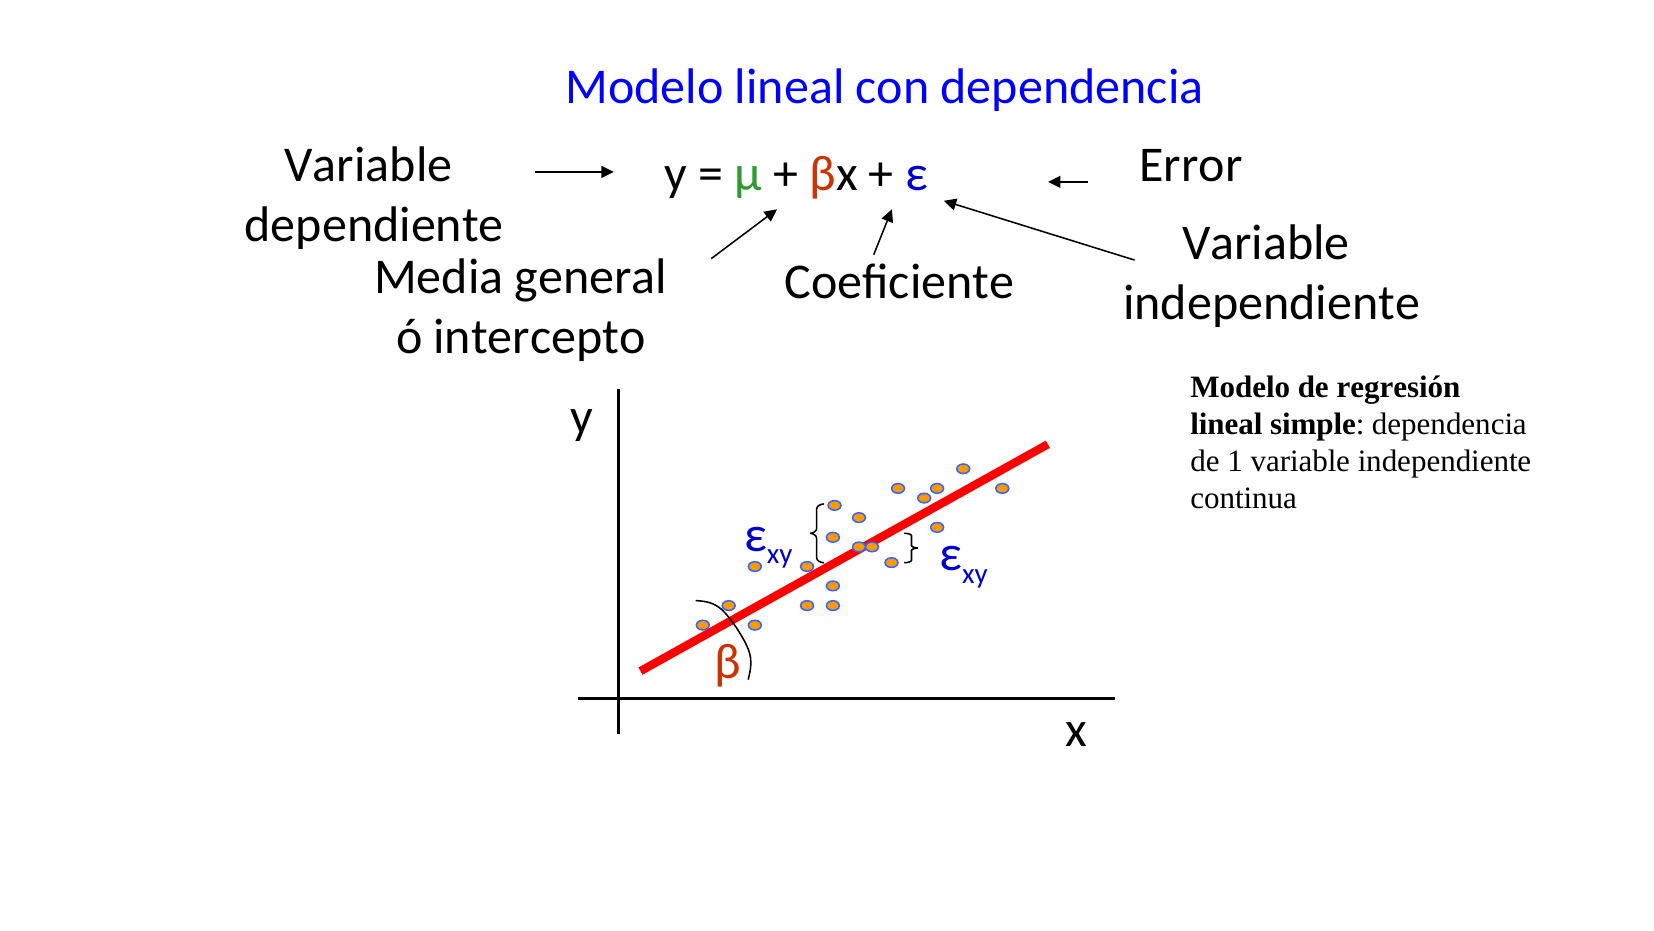

Modelo lineal con dependencia
Error
Variable
 dependiente
y = µ + βx + ε
Variable
 independiente
Media general
ó intercepto
Coeficiente
Modelo de regresión lineal simple: dependencia de 1 variable independiente continua
y
εxy
εxy
β
x